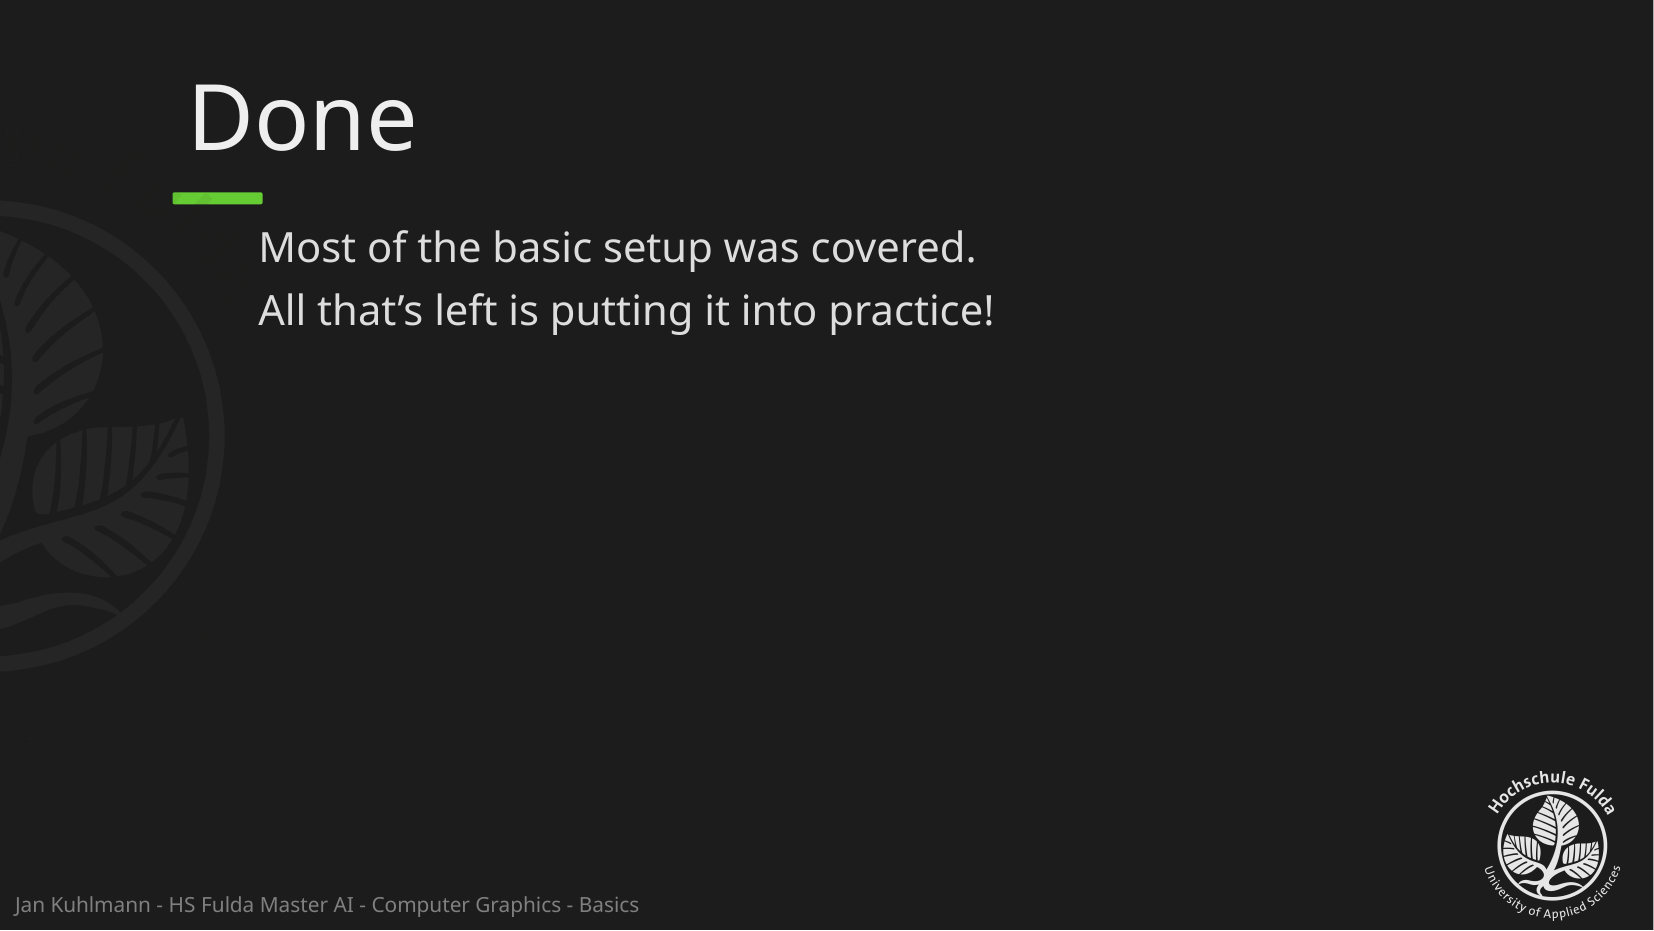

# Done
Most of the basic setup was covered.
All that’s left is putting it into practice!
Jan Kuhlmann - HS Fulda Master AI - Computer Graphics - Basics